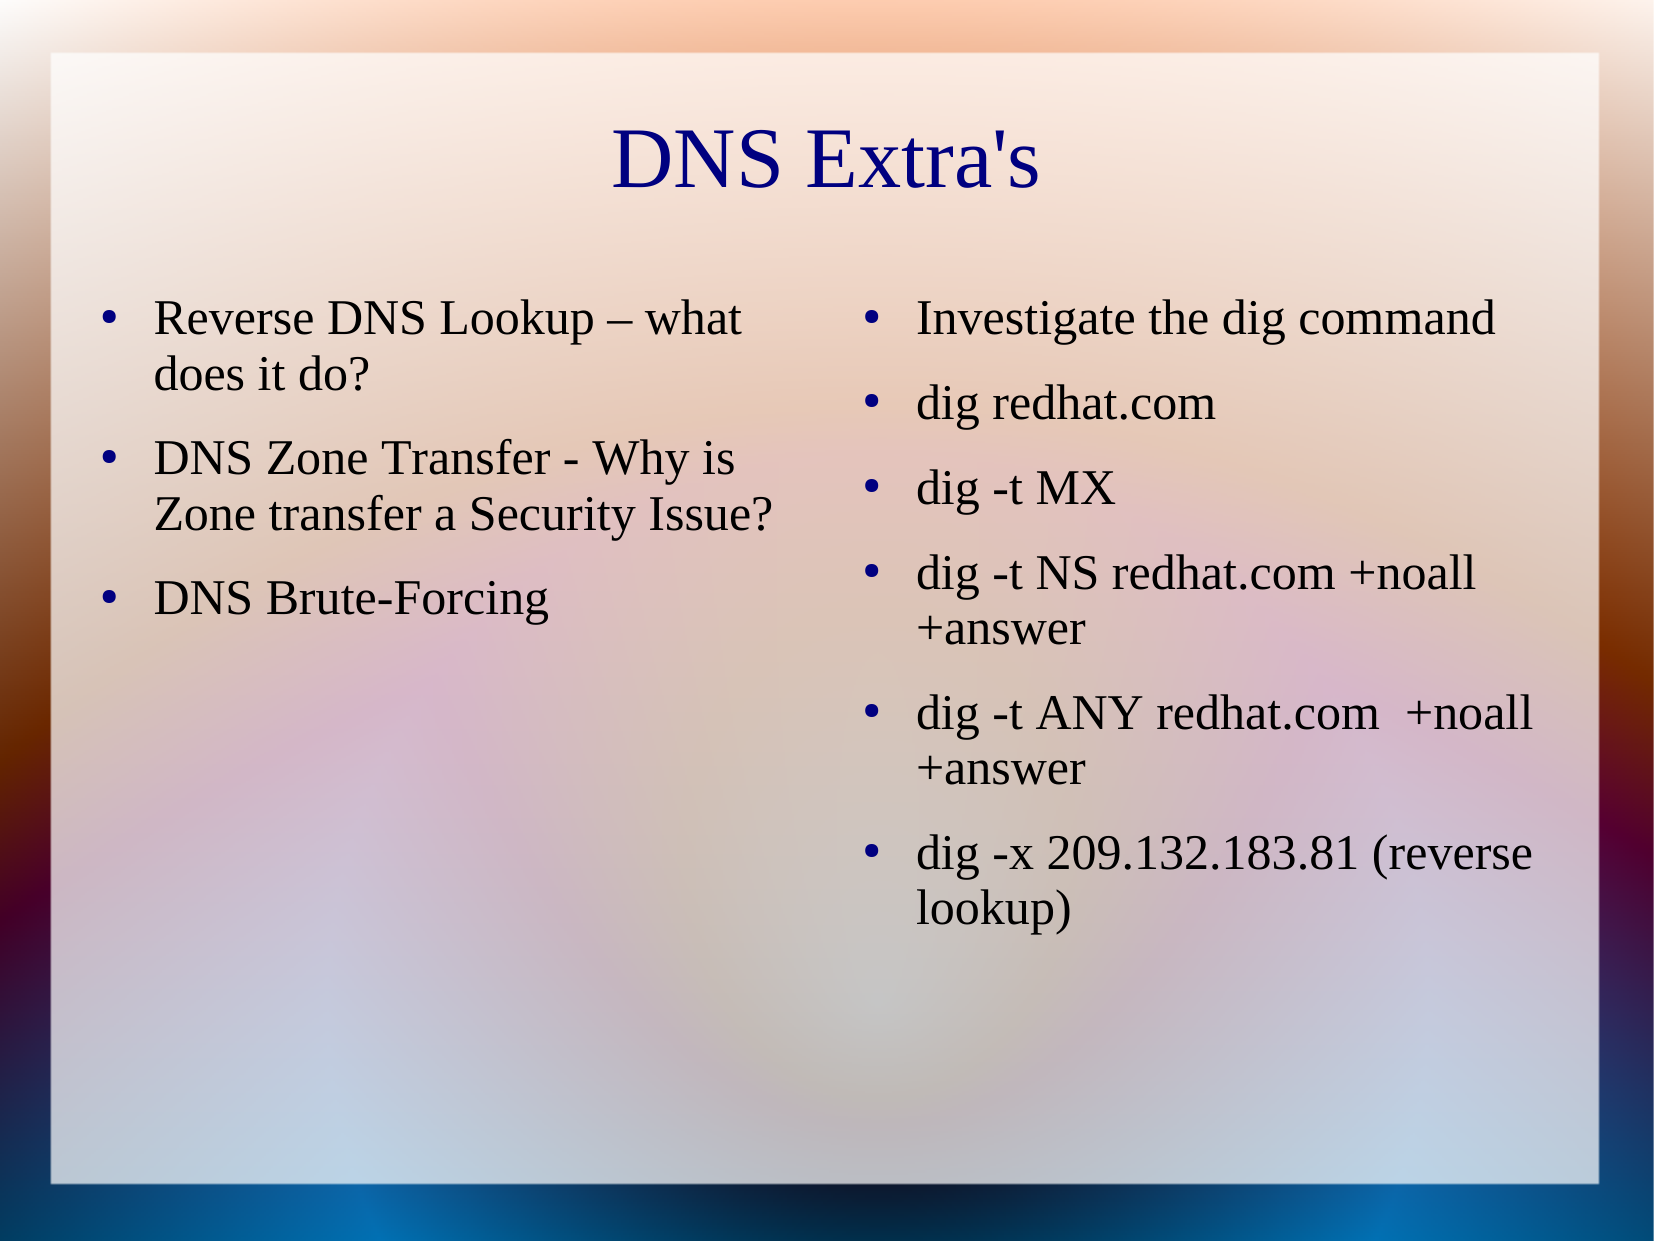

# DNS Extra's
Reverse DNS Lookup – what does it do?
DNS Zone Transfer - Why is Zone transfer a Security Issue?
DNS Brute-Forcing
Investigate the dig command
dig redhat.com
dig -t MX
dig -t NS redhat.com +noall +answer
dig -t ANY redhat.com +noall +answer
dig -x 209.132.183.81 (reverse lookup)